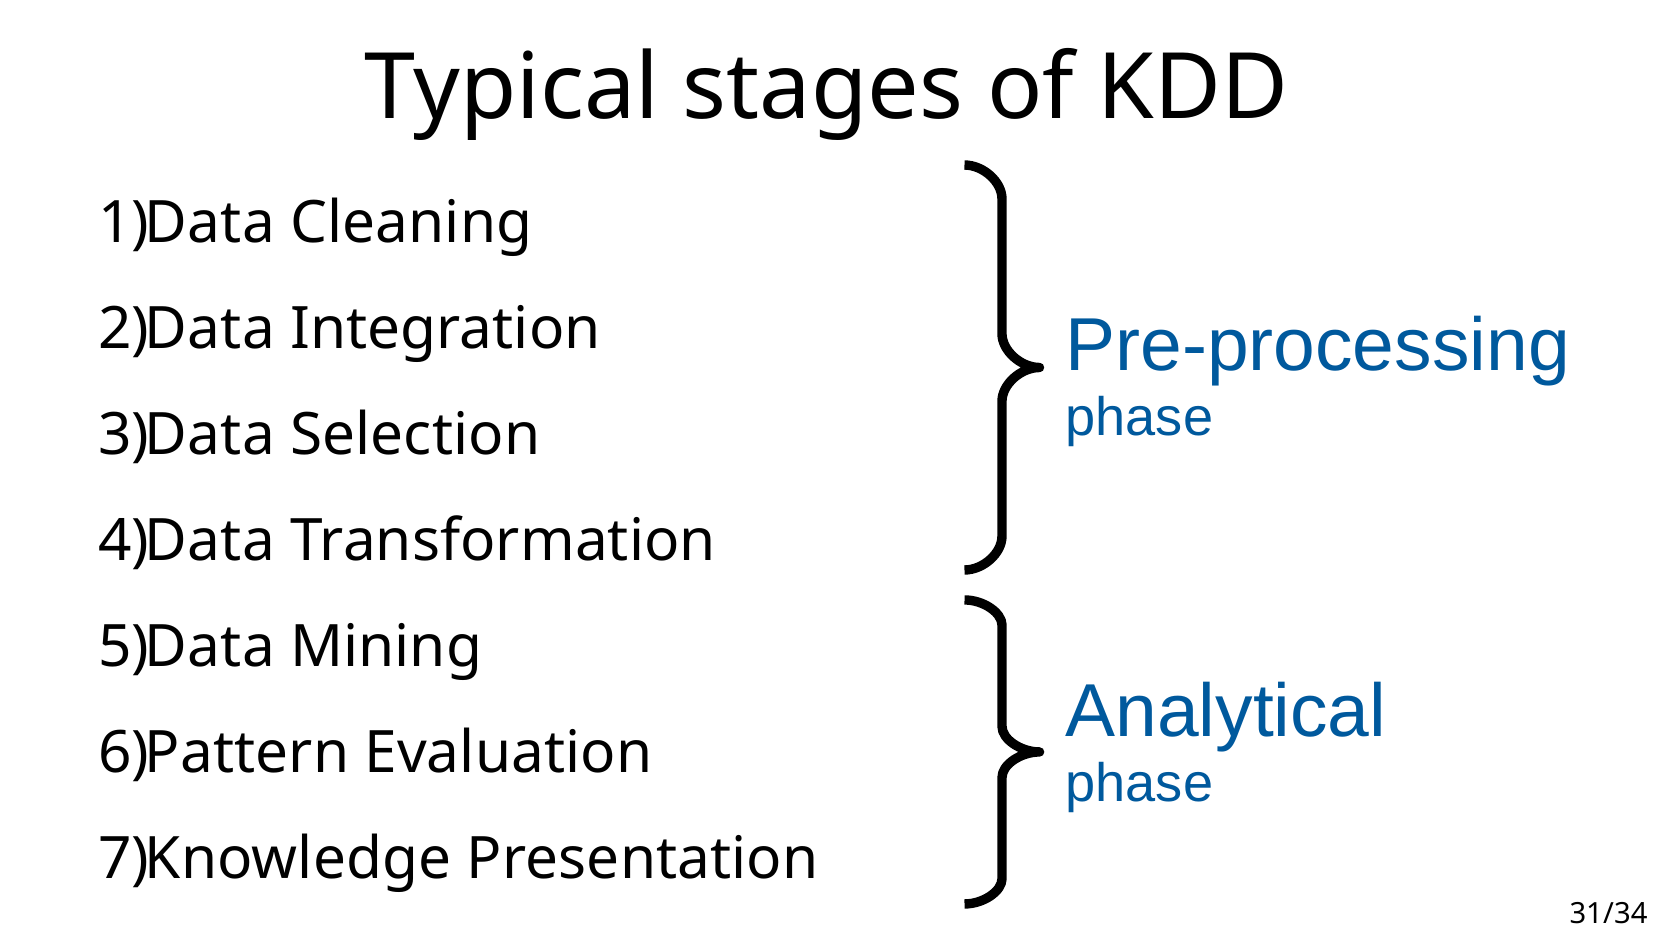

# Typical stages of KDD
Data Cleaning
Data Integration
Data Selection
Data Transformation
Data Mining
Pattern Evaluation
Knowledge Presentation
Pre-processing
phase
Analytical
phase
31